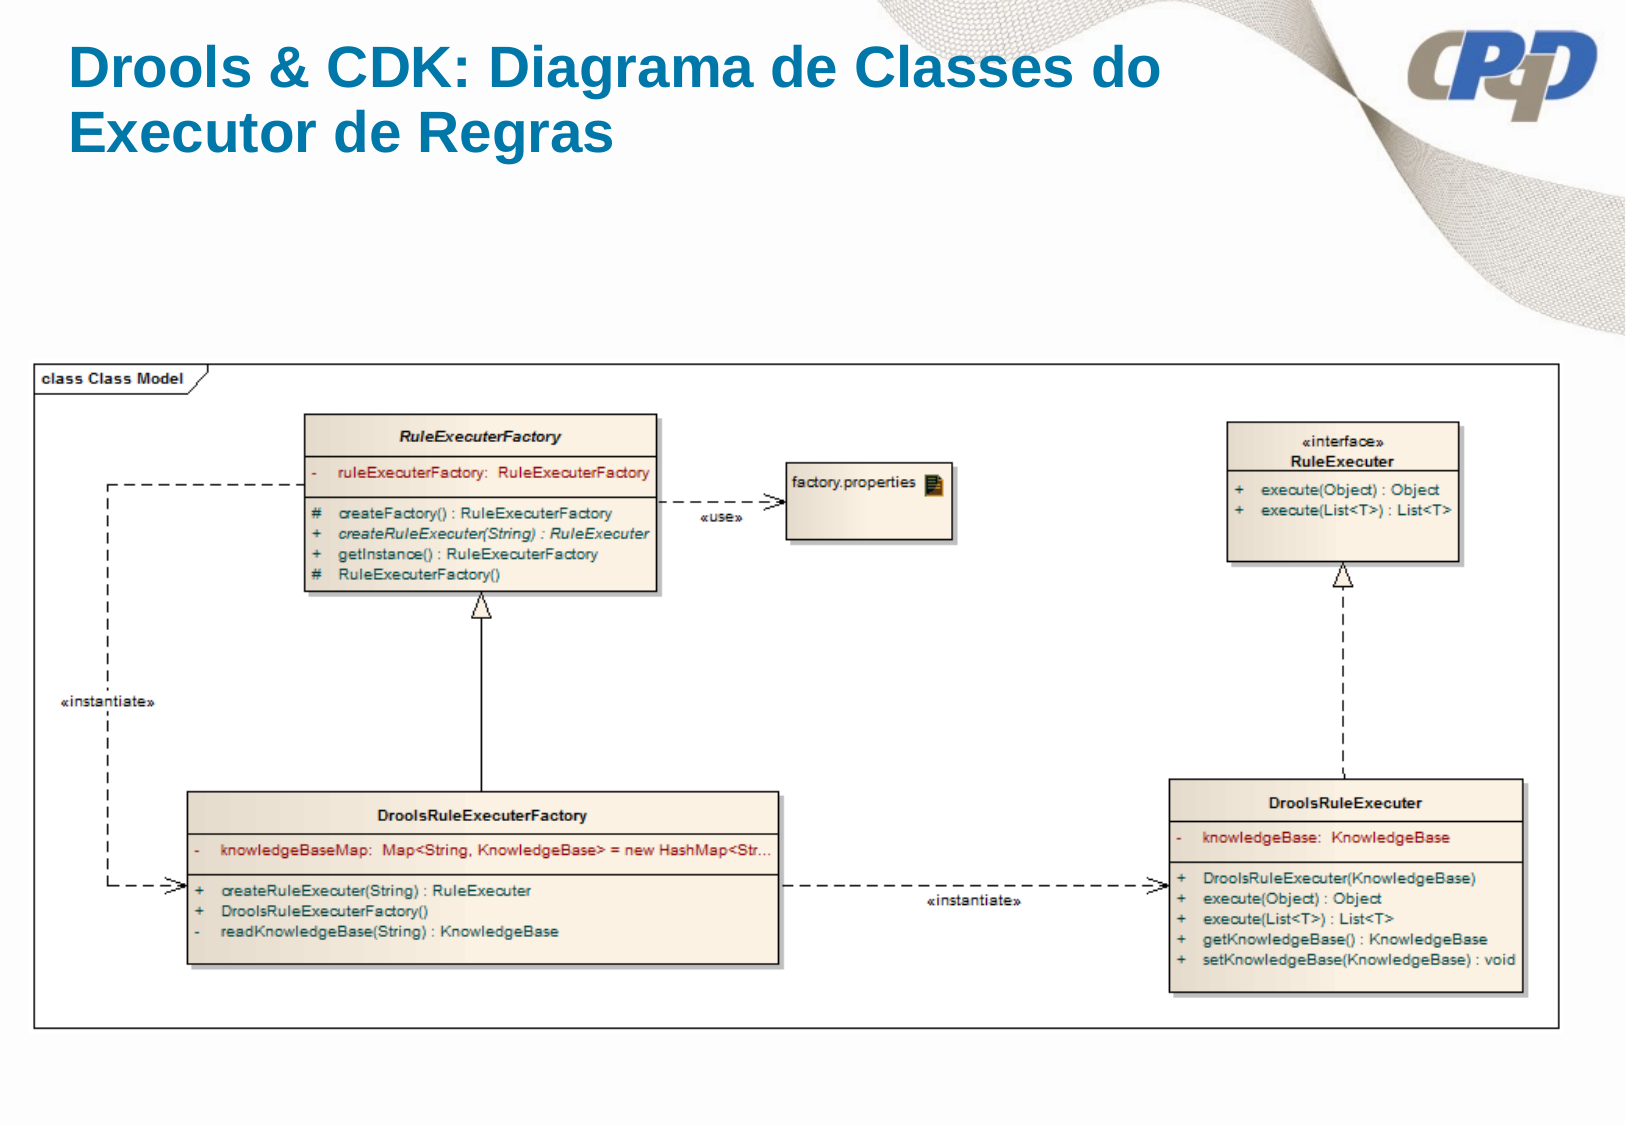

# Drools & CDK: Diagrama de Classes do Executor de Regras